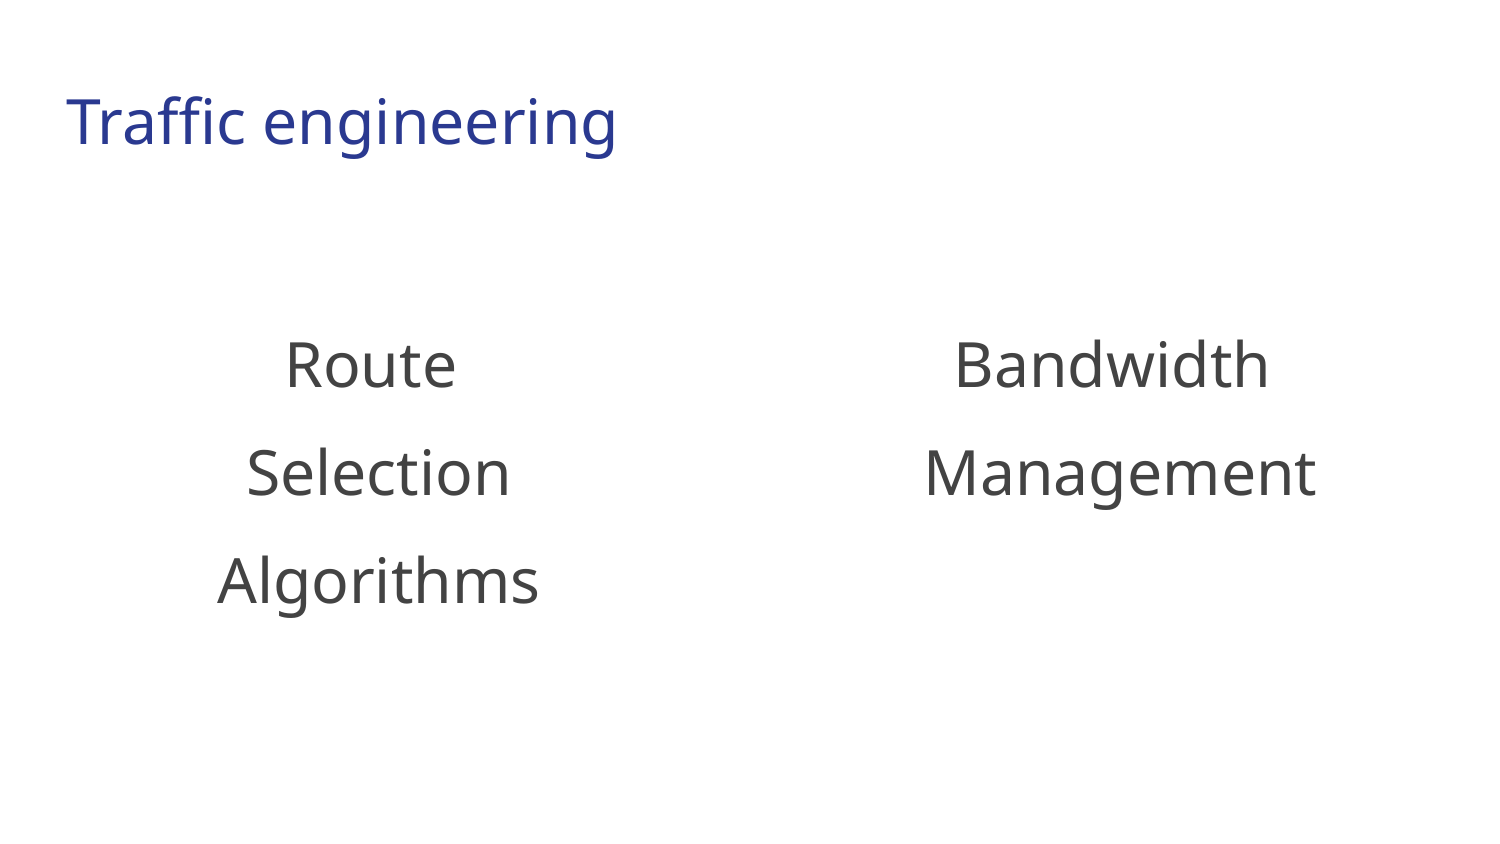

# Traffic engineering
Route
Selection
Algorithms
Bandwidth
Management